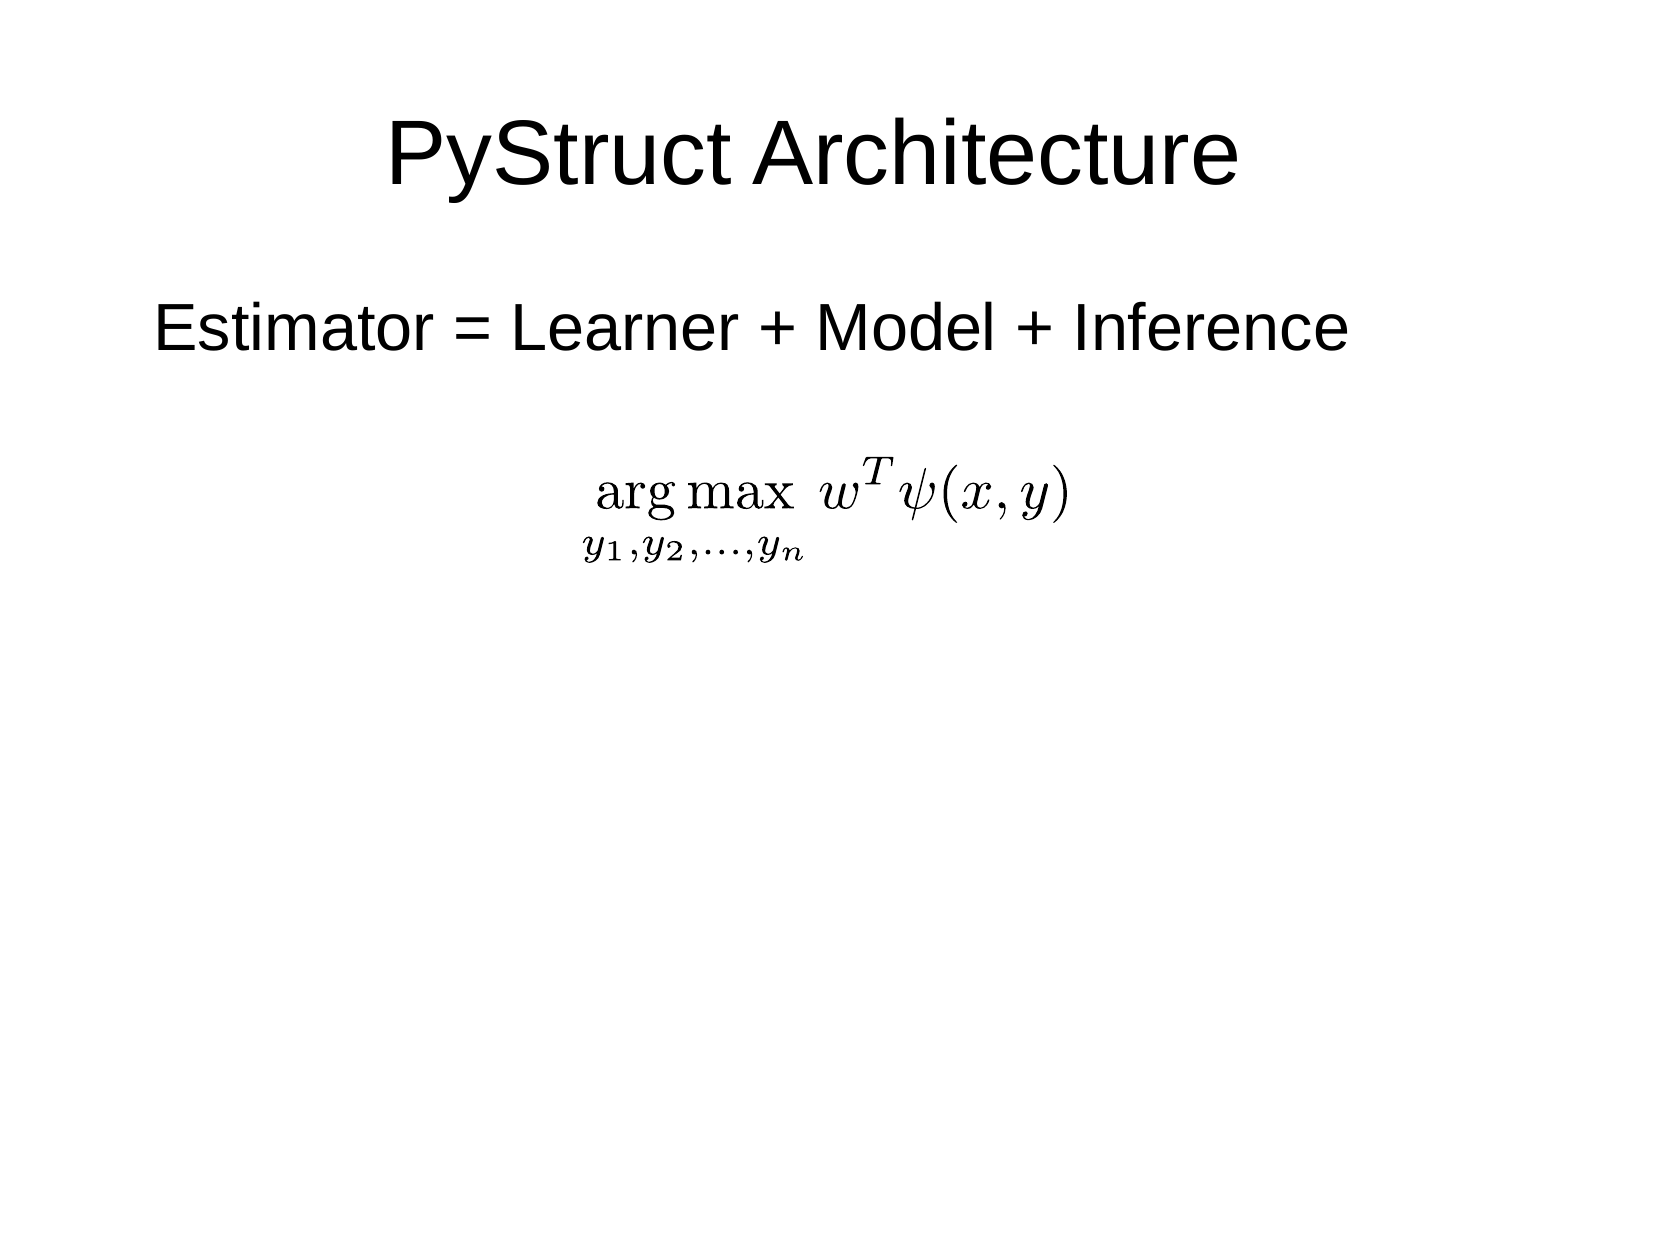

# PyStruct Architecture
Estimator = Learner + Model + Inference